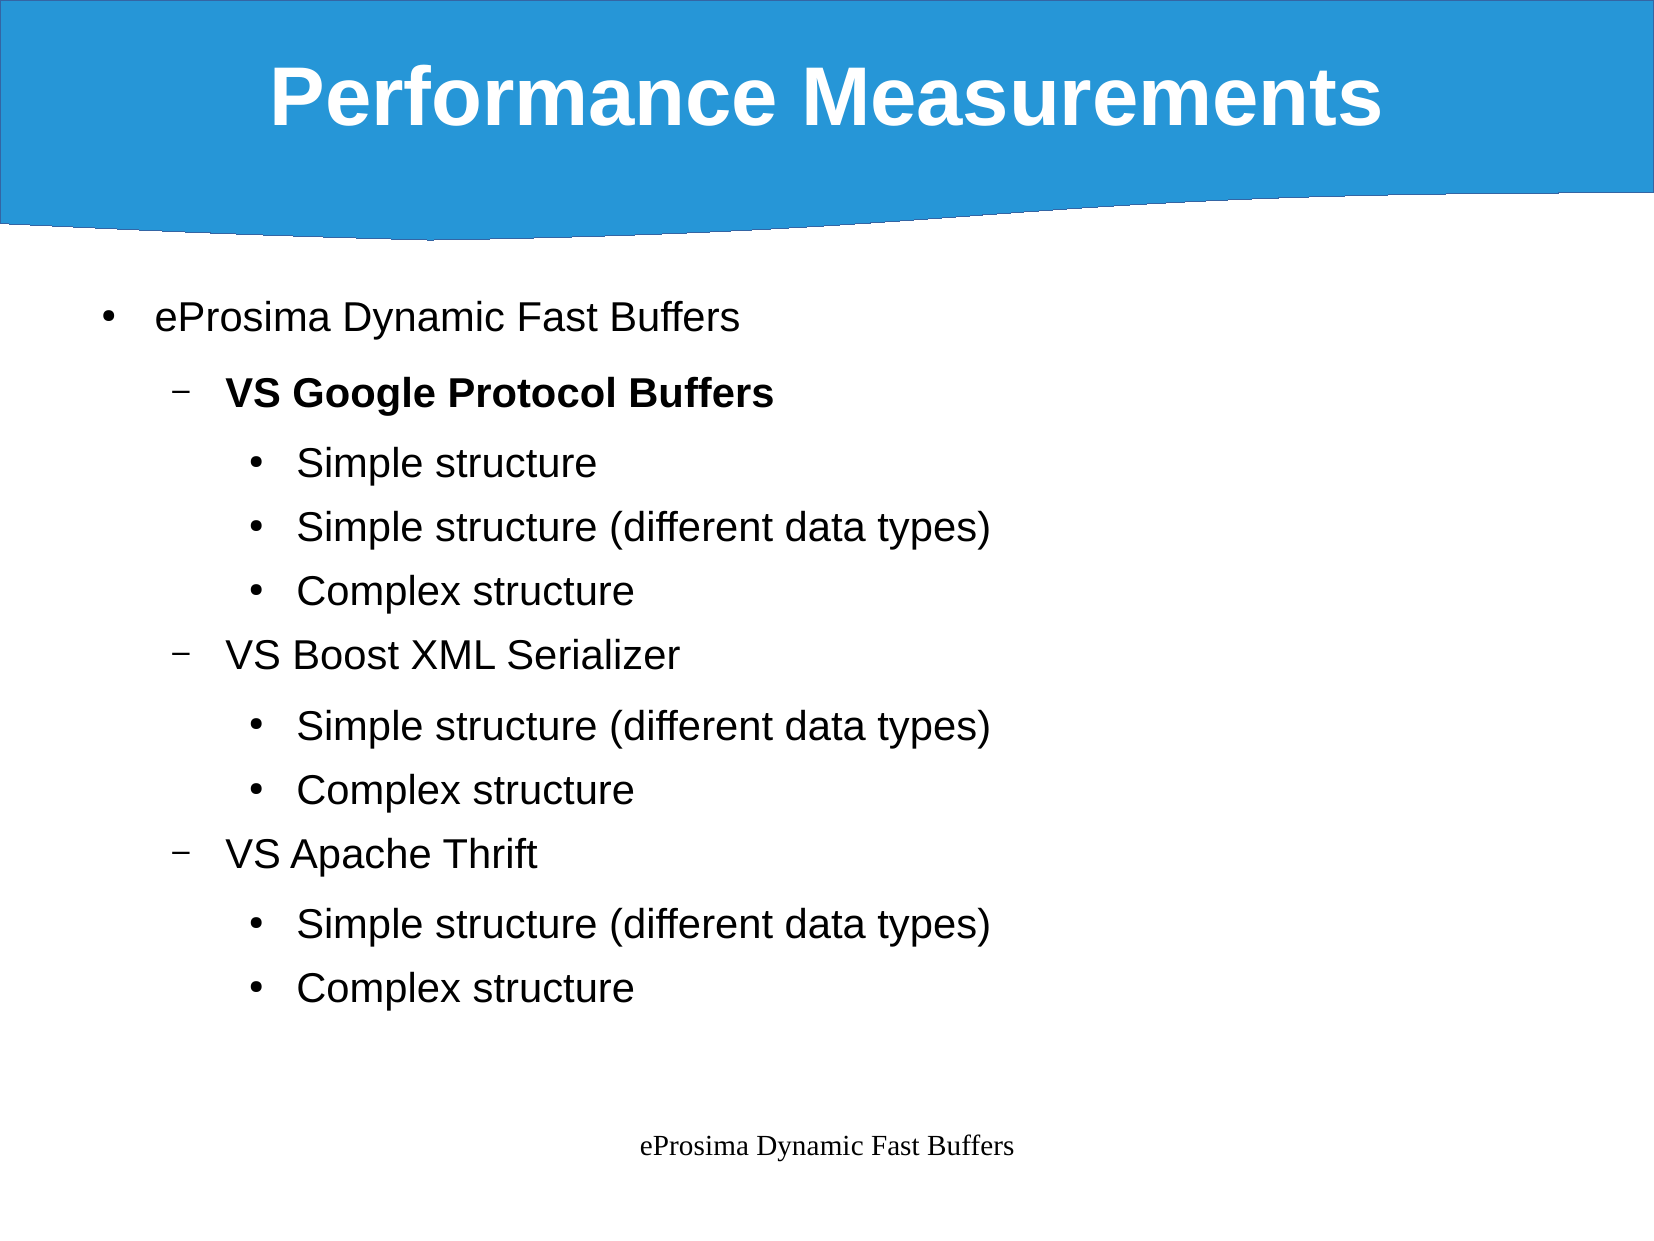

Performance Measurements
# eProsima Dynamic Fast Buffers
VS Google Protocol Buffers
Simple structure
Simple structure (different data types)
Complex structure
VS Boost XML Serializer
Simple structure (different data types)
Complex structure
VS Apache Thrift
Simple structure (different data types)
Complex structure
eProsima Dynamic Fast Buffers